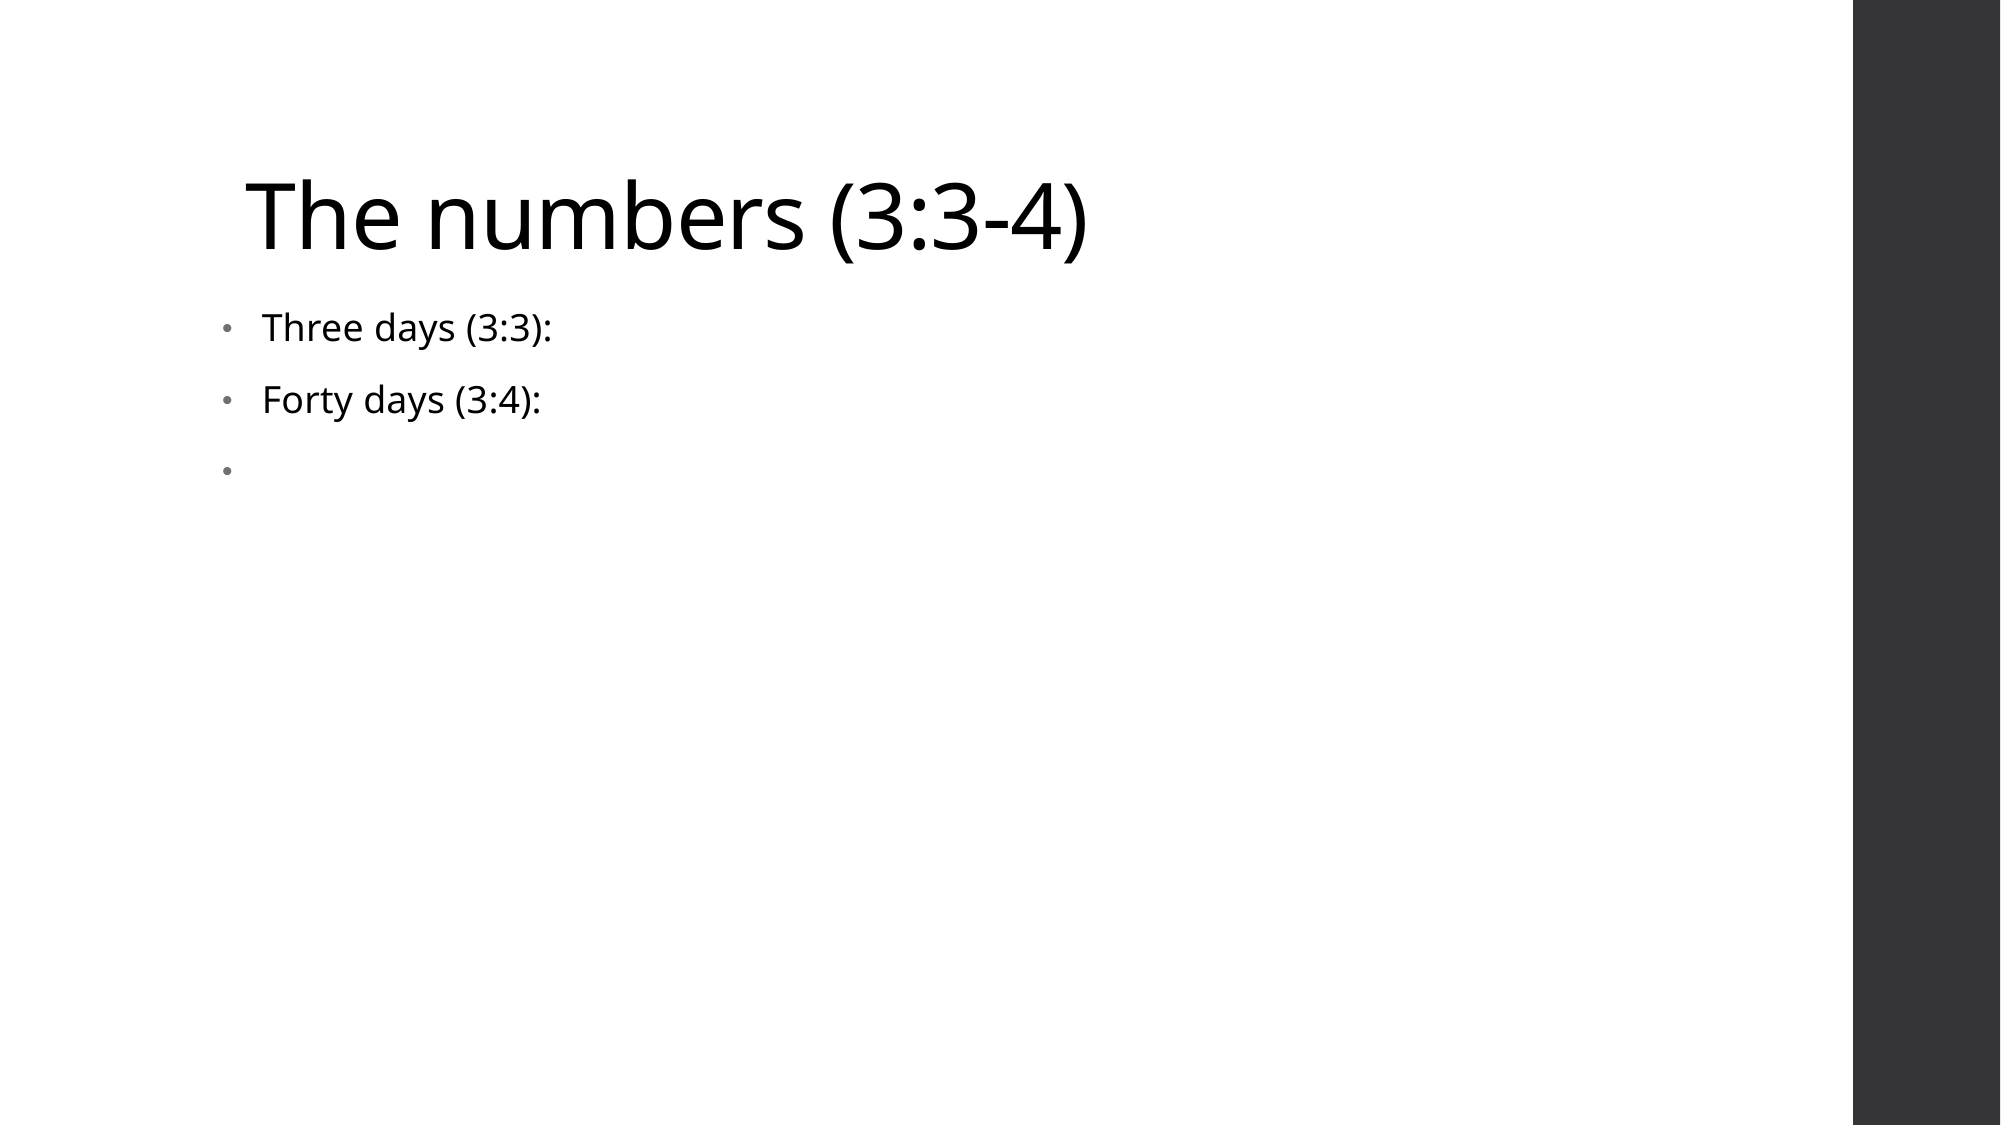

# The numbers (3:3-4)
 Three days (3:3):
 Forty days (3:4):